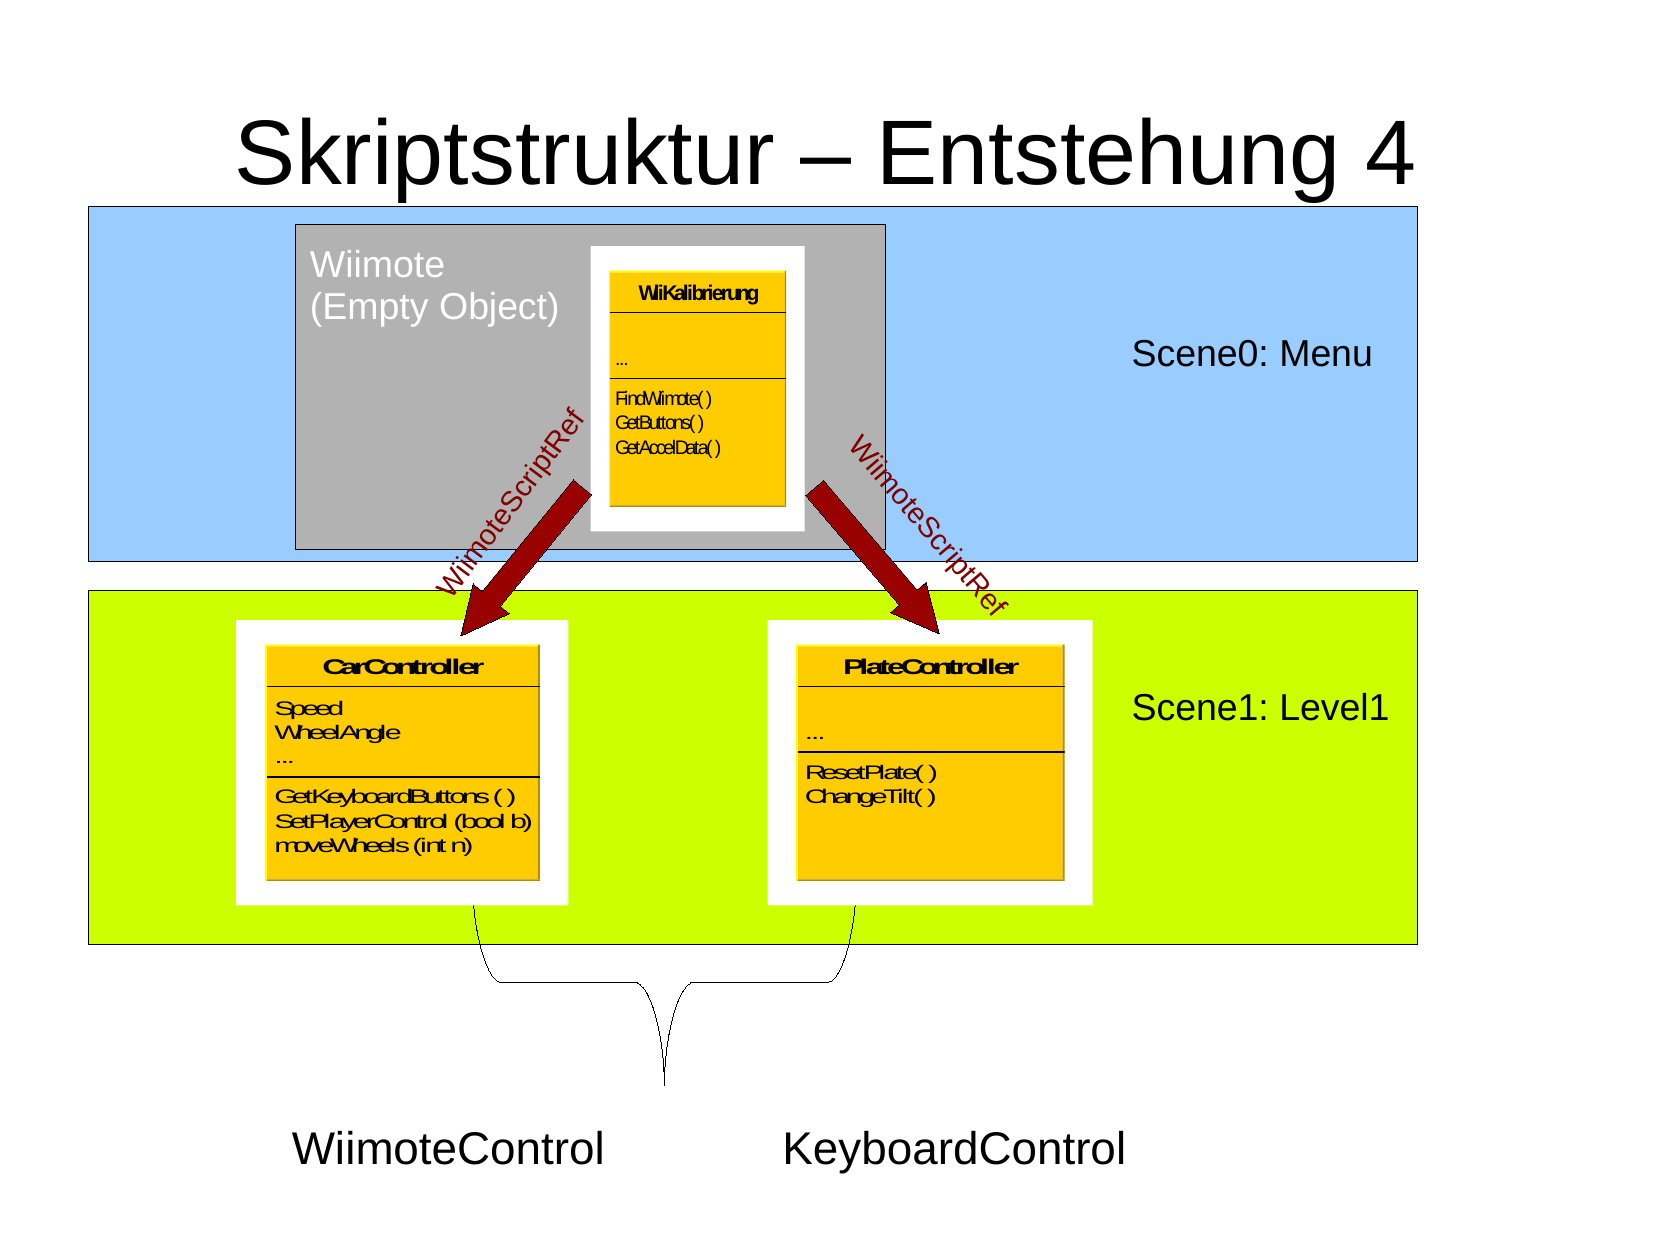

# Skriptstruktur – Entstehung 4
Wiimote
(Empty Object)
Scene0: Menu
WiimoteScriptRef
WiimoteScriptRef
Scene1: Level1
WiimoteControl
KeyboardControl